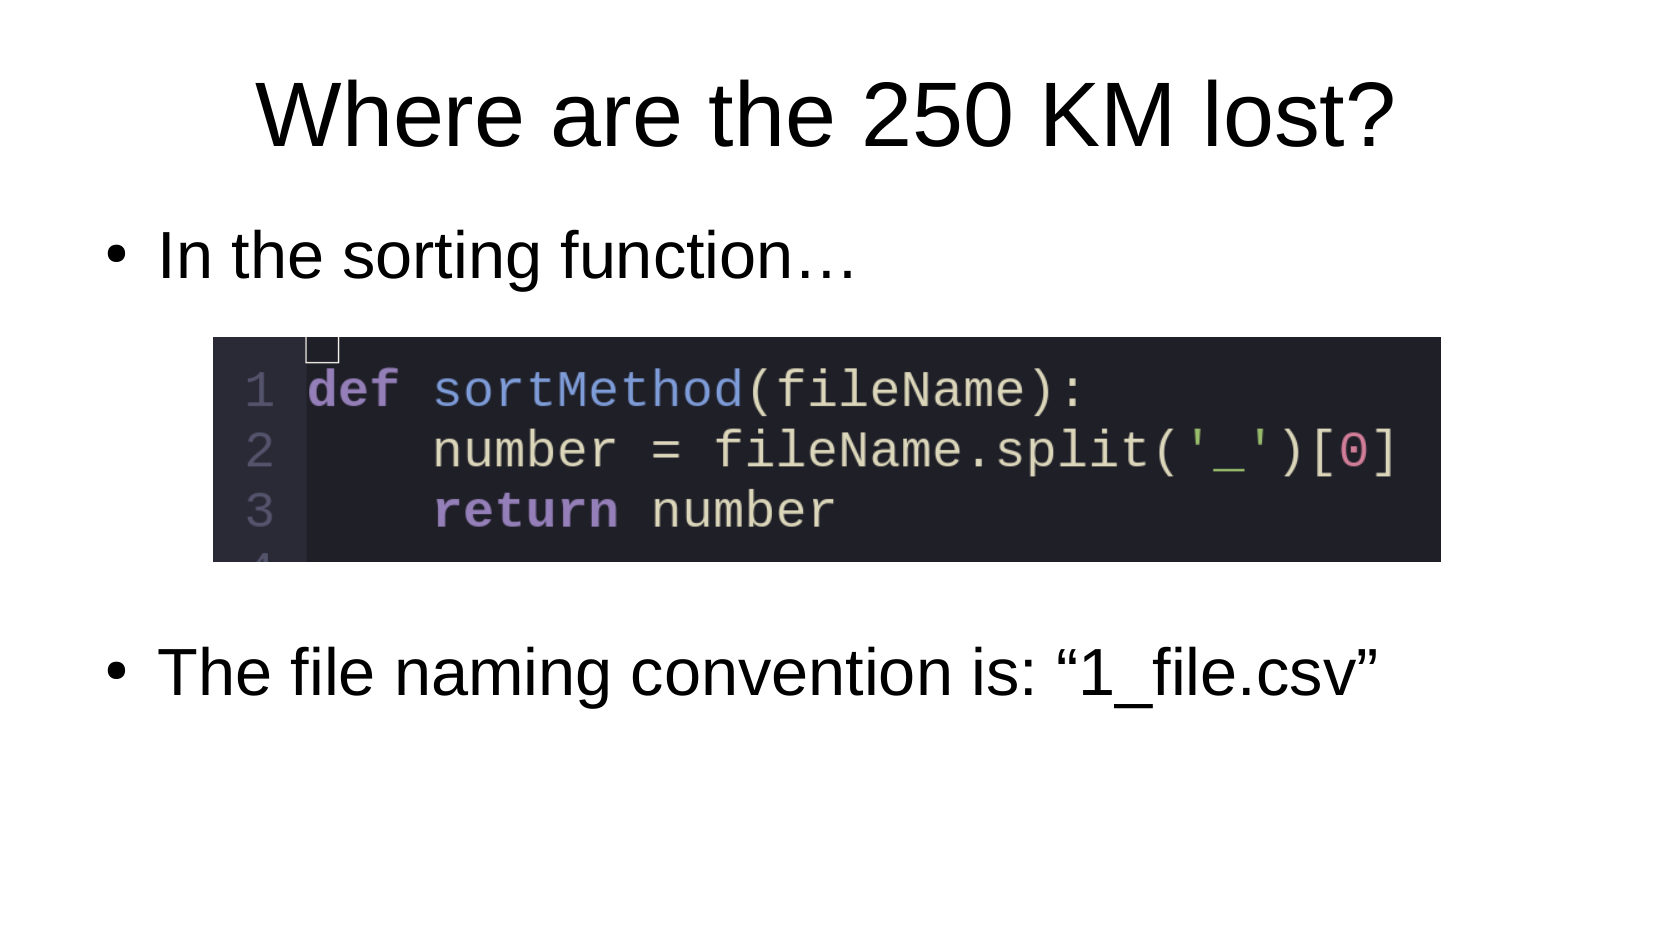

# Where are the 250 KM lost?
In the sorting function…
The file naming convention is: “1_file.csv”